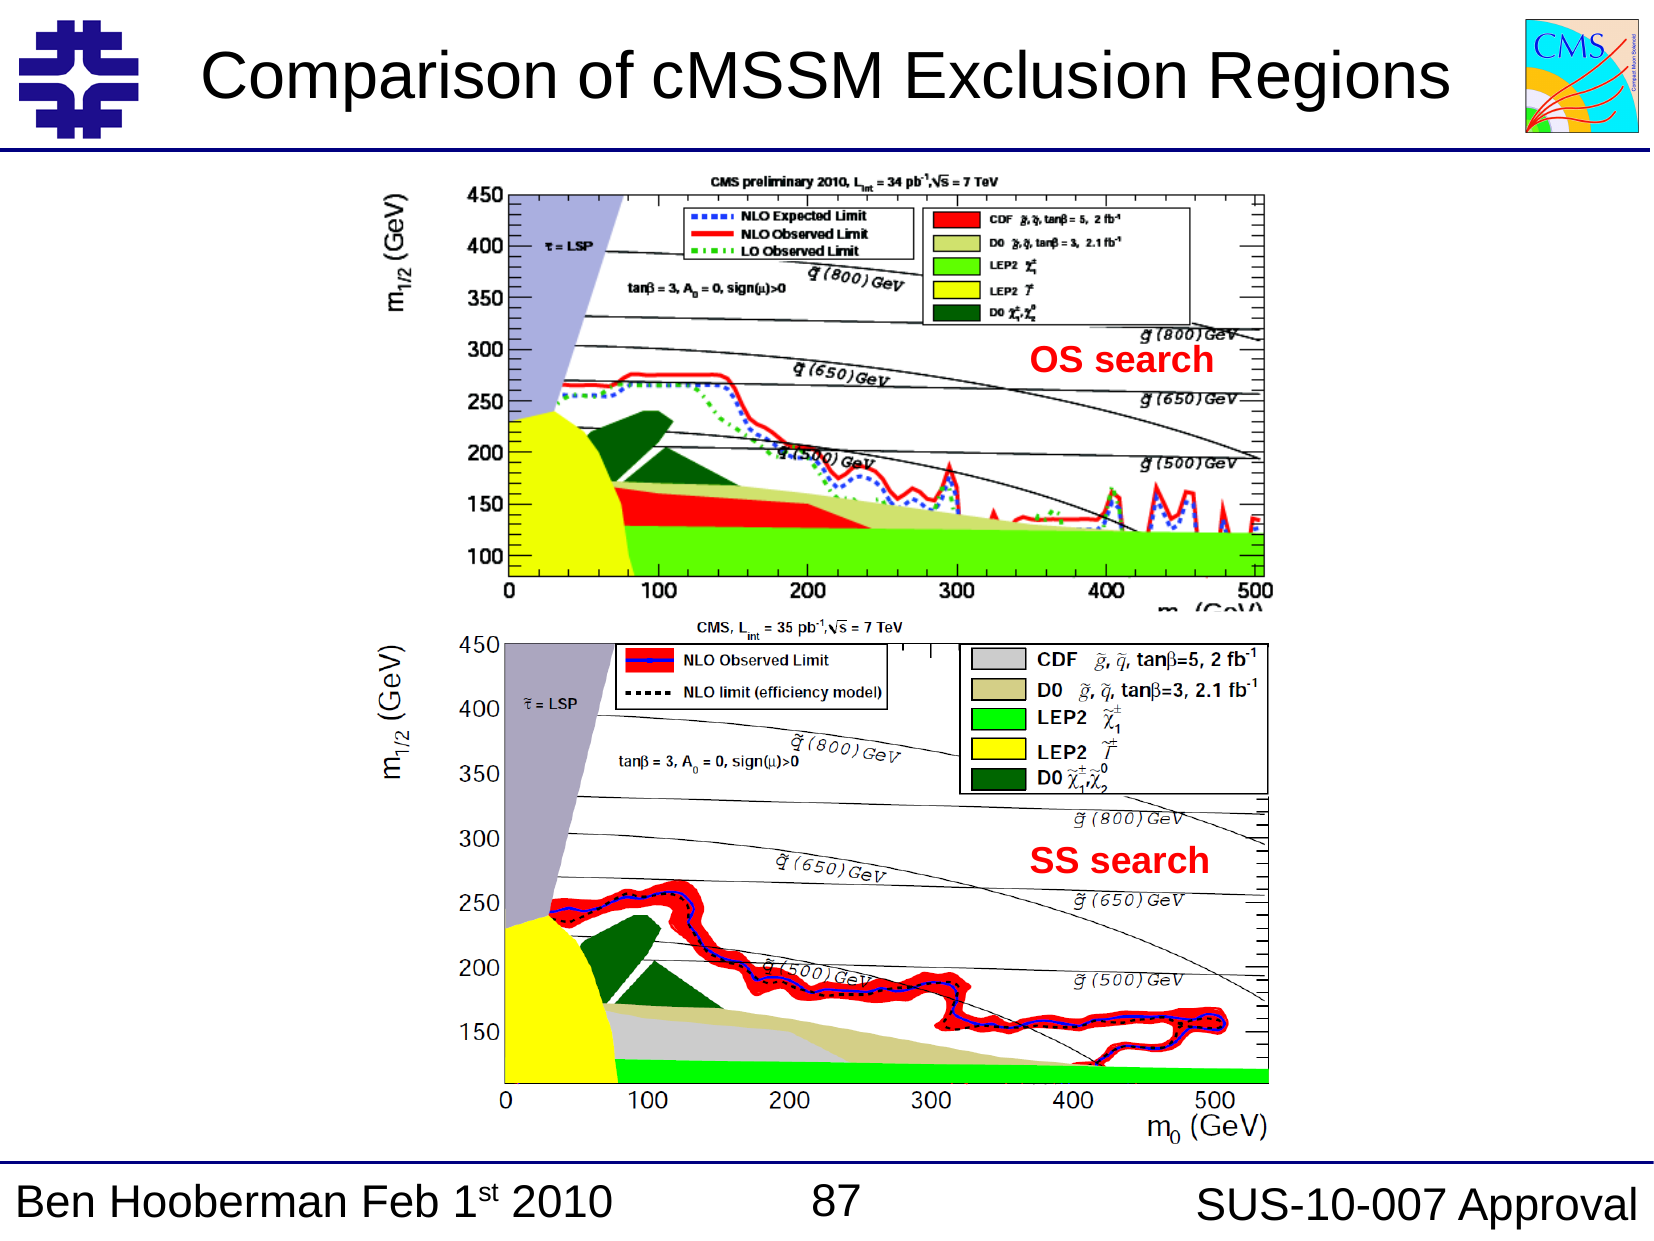

# Comparison of cMSSM Exclusion Regions
OS search
SS search
87